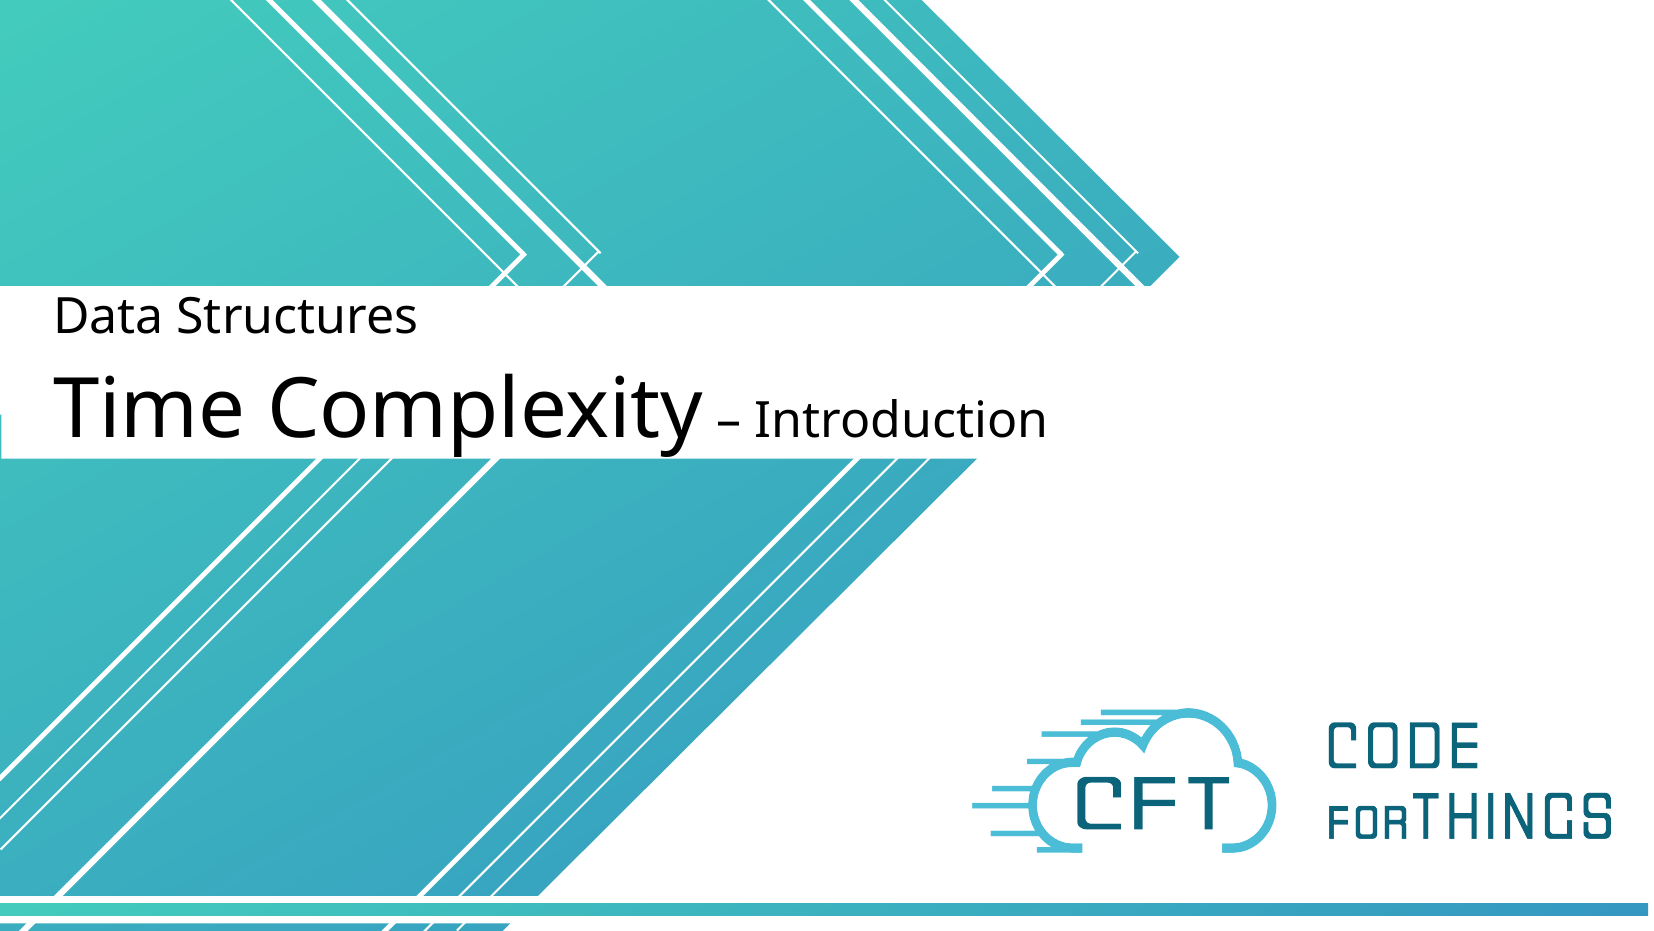

# Data Structures Time Complexity – Introduction